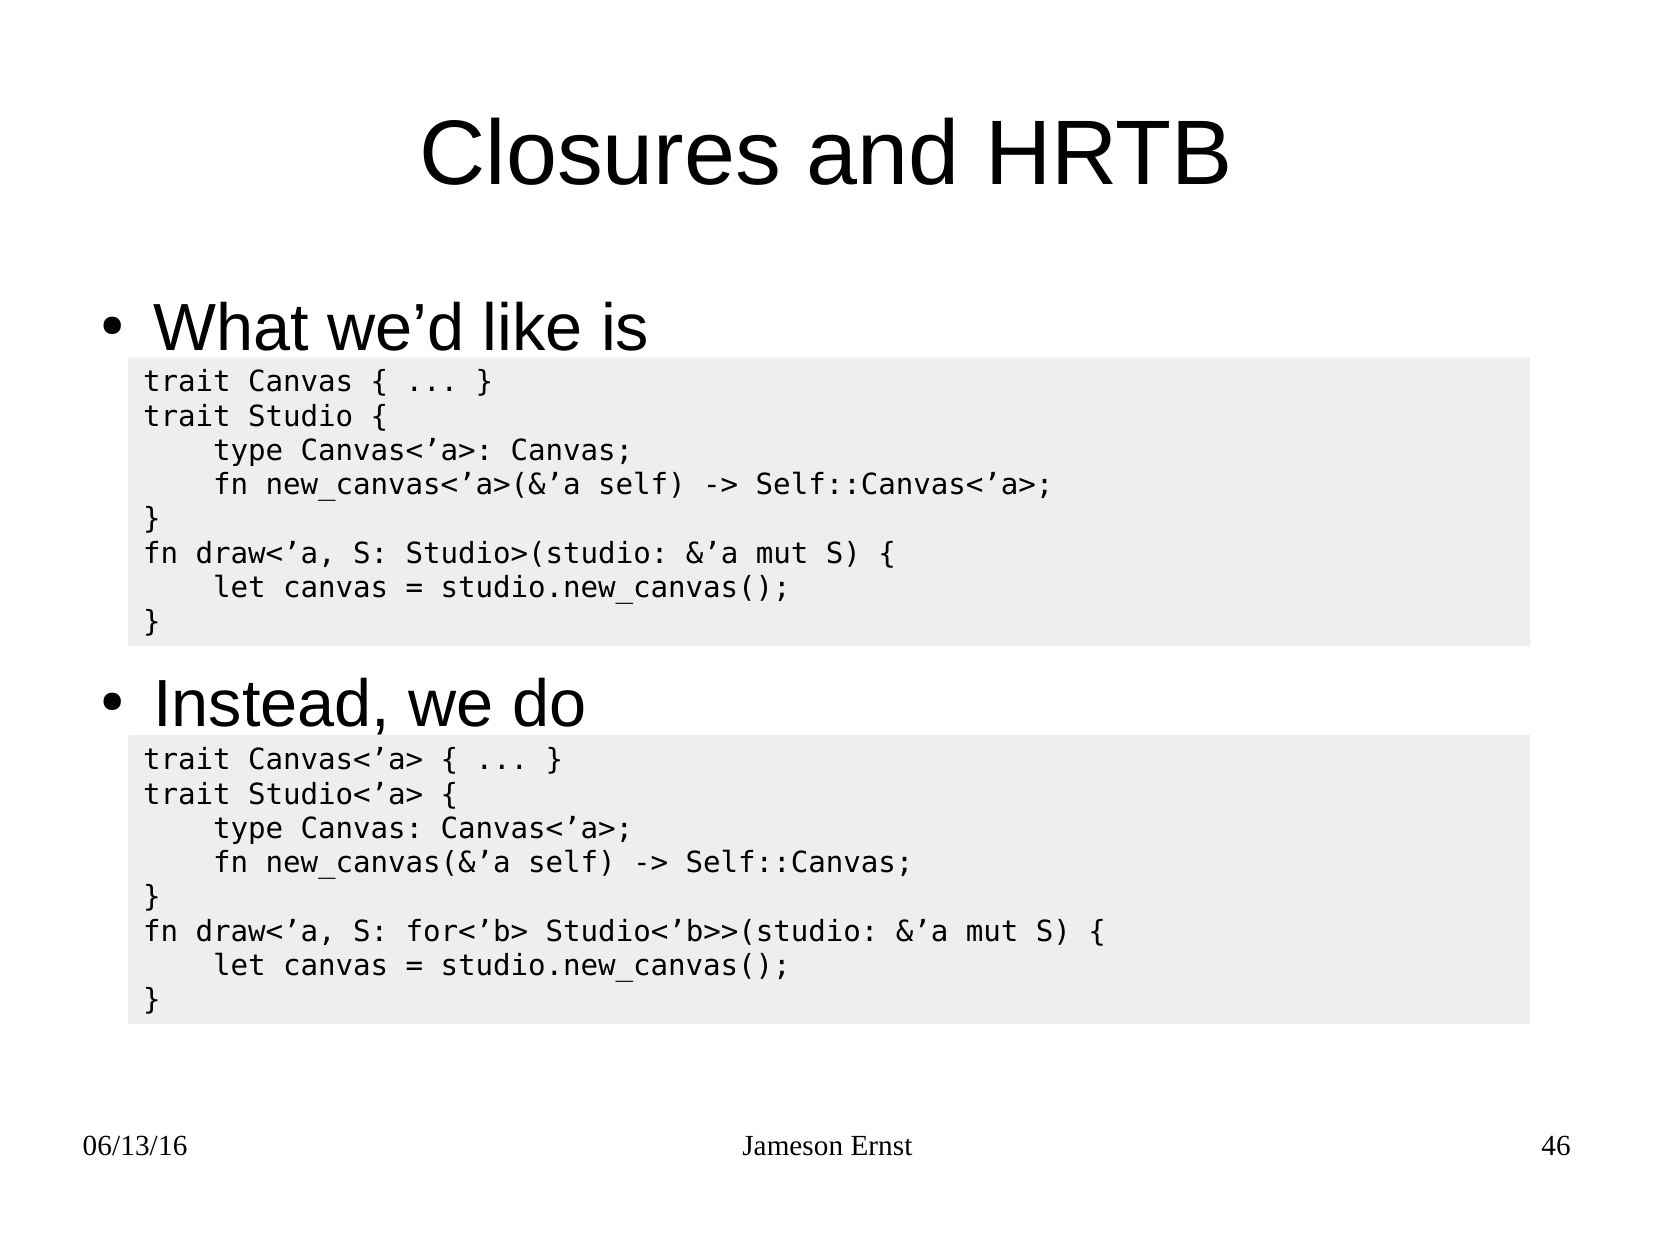

# Closures and HRTB
What we’d like is
trait Canvas { ... }
trait Studio {
 type Canvas<’a>: Canvas;
 fn new_canvas<’a>(&’a self) -> Self::Canvas<’a>;
}
fn draw<’a, S: Studio>(studio: &’a mut S) {
 let canvas = studio.new_canvas();
}
Instead, we do
trait Canvas<’a> { ... }
trait Studio<’a> {
 type Canvas: Canvas<’a>;
 fn new_canvas(&’a self) -> Self::Canvas;
}
fn draw<’a, S: for<’b> Studio<’b>>(studio: &’a mut S) {
 let canvas = studio.new_canvas();
}
06/13/16
Jameson Ernst
46